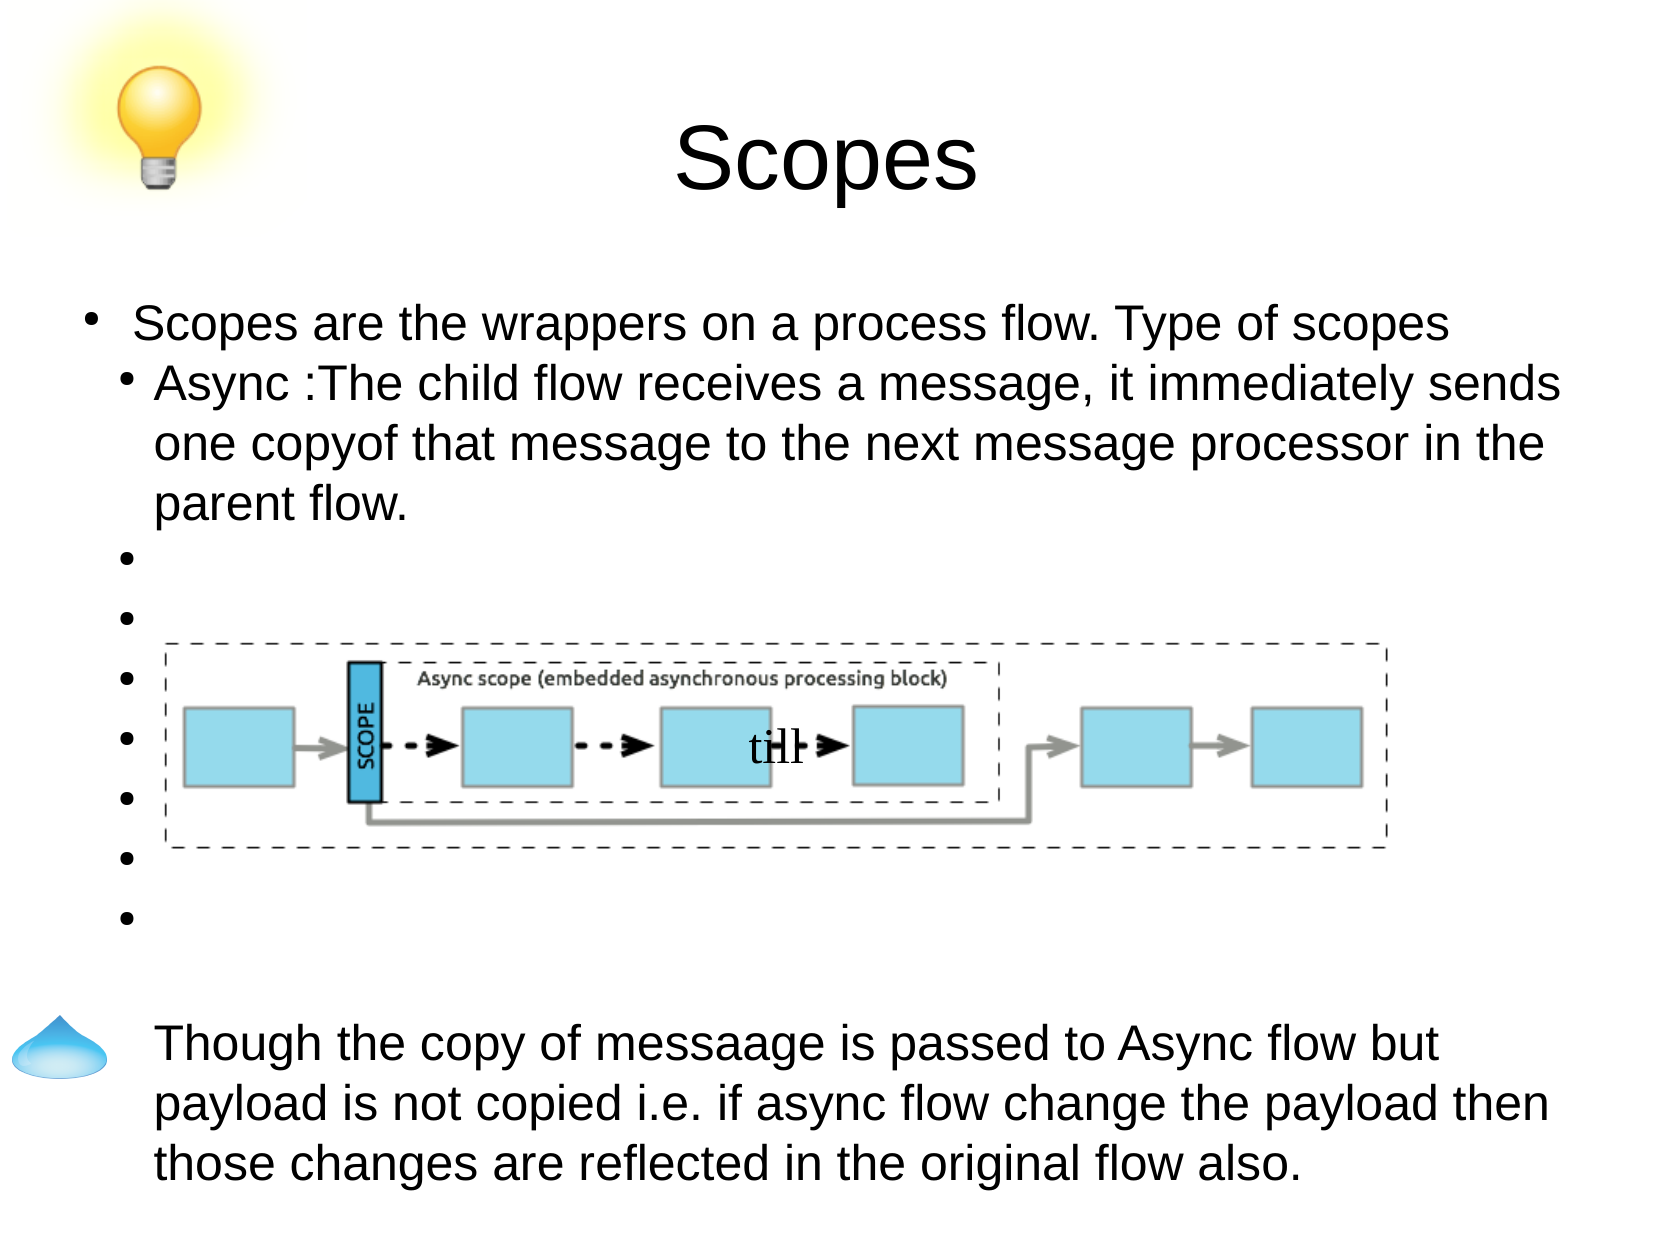

Scopes
 Scopes are the wrappers on a process flow. Type of scopes
Async :The child flow receives a message, it immediately sends one copyof that message to the next message processor in the parent flow.
Though the copy of messaage is passed to Async flow but payload is not copied i.e. if async flow change the payload then those changes are reflected in the original flow also.
till